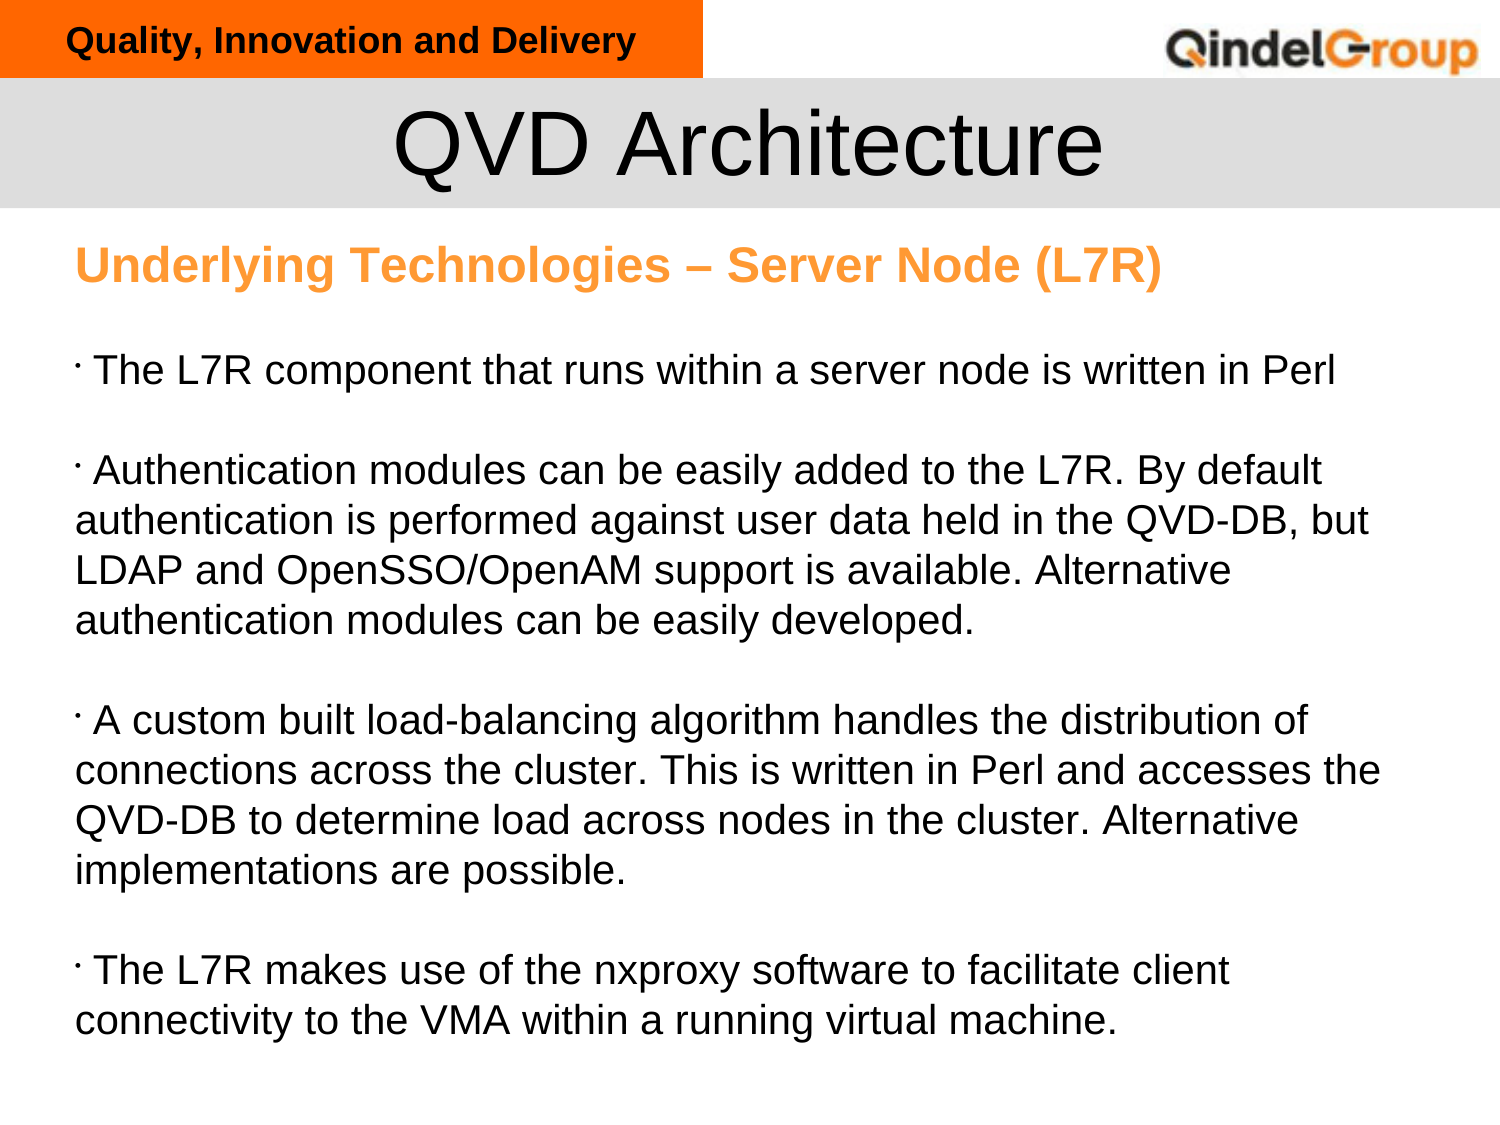

# QVD Architecture
Underlying Technologies – Server Node (L7R)
 The L7R component that runs within a server node is written in Perl
 Authentication modules can be easily added to the L7R. By default authentication is performed against user data held in the QVD-DB, but LDAP and OpenSSO/OpenAM support is available. Alternative authentication modules can be easily developed.
 A custom built load-balancing algorithm handles the distribution of connections across the cluster. This is written in Perl and accesses the QVD-DB to determine load across nodes in the cluster. Alternative implementations are possible.
 The L7R makes use of the nxproxy software to facilitate client connectivity to the VMA within a running virtual machine.